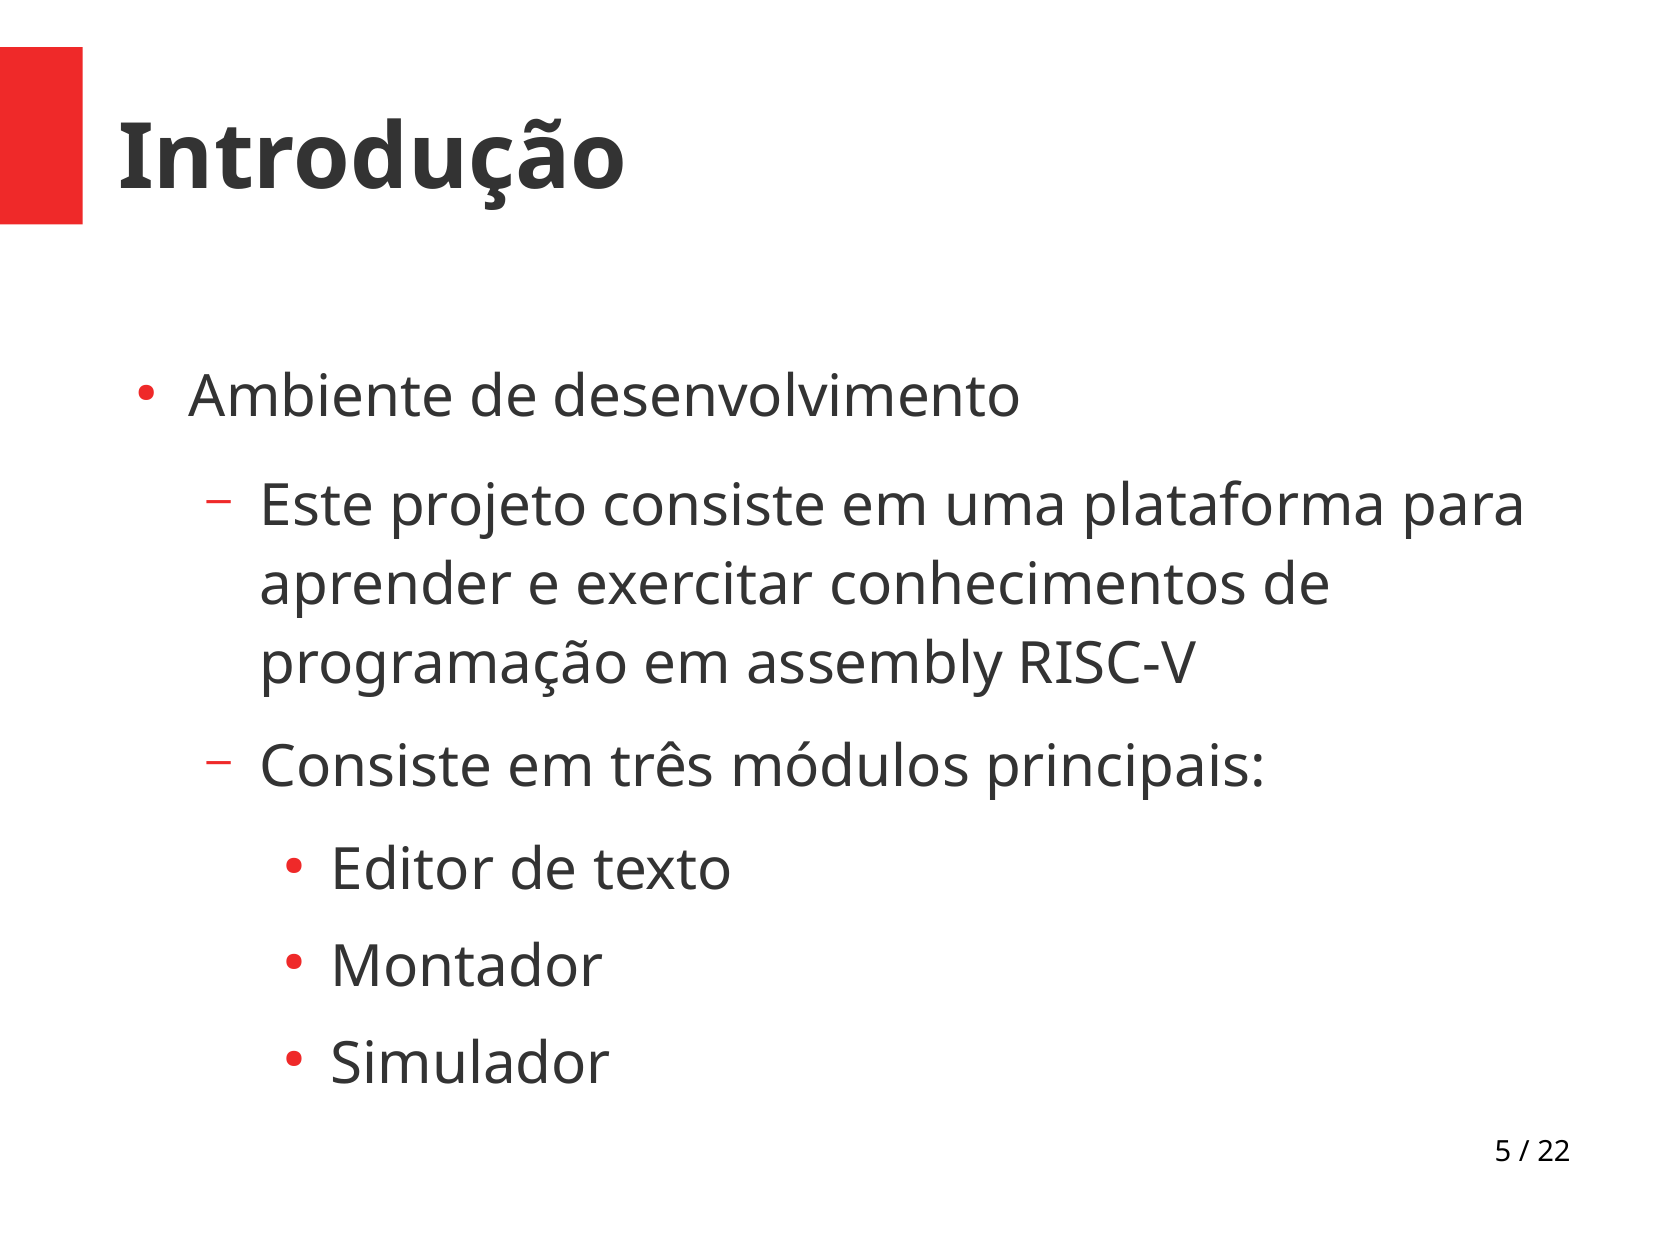

# Introdução
Ambiente de desenvolvimento
Este projeto consiste em uma plataforma para aprender e exercitar conhecimentos de programação em assembly RISC-V
Consiste em três módulos principais:
Editor de texto
Montador
Simulador
5